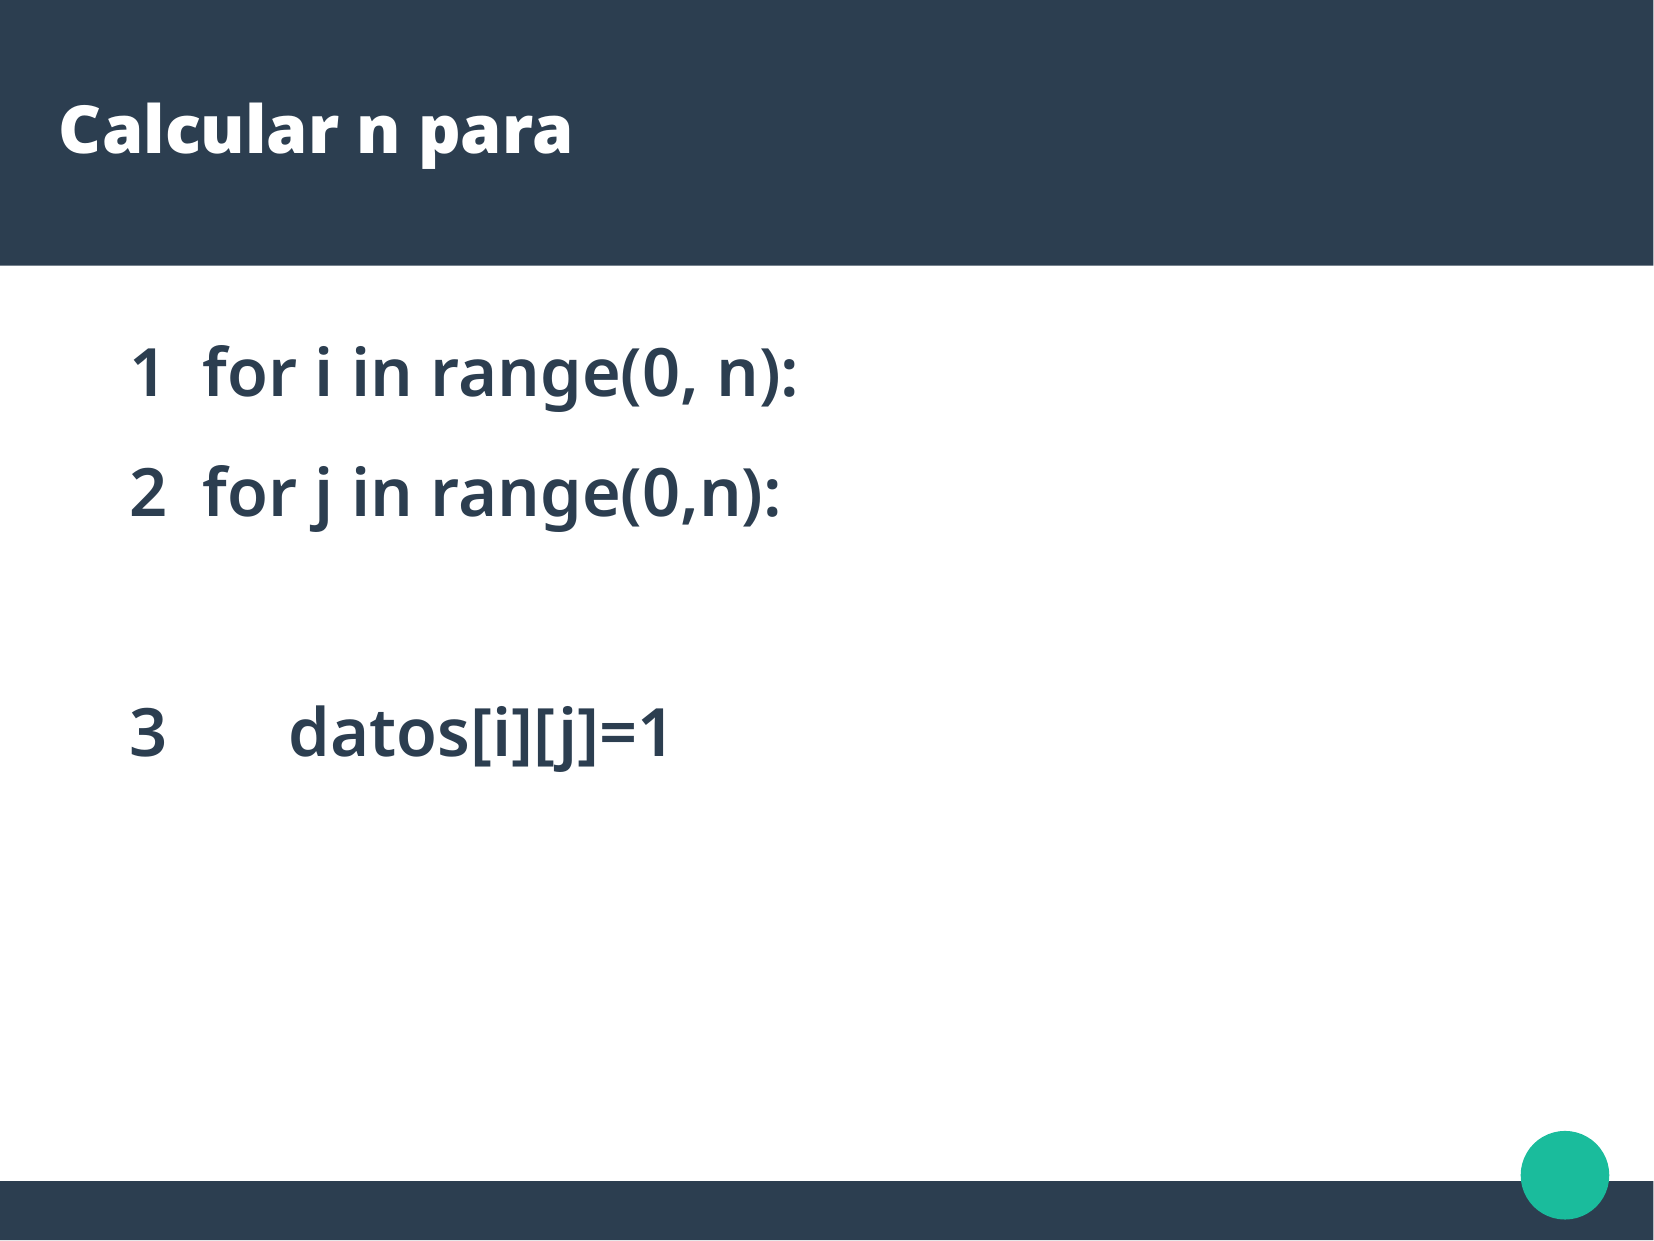

# Calcular n para
1 for i in range(0, n):
2 for j in range(0,n):
3 datos[i][j]=1